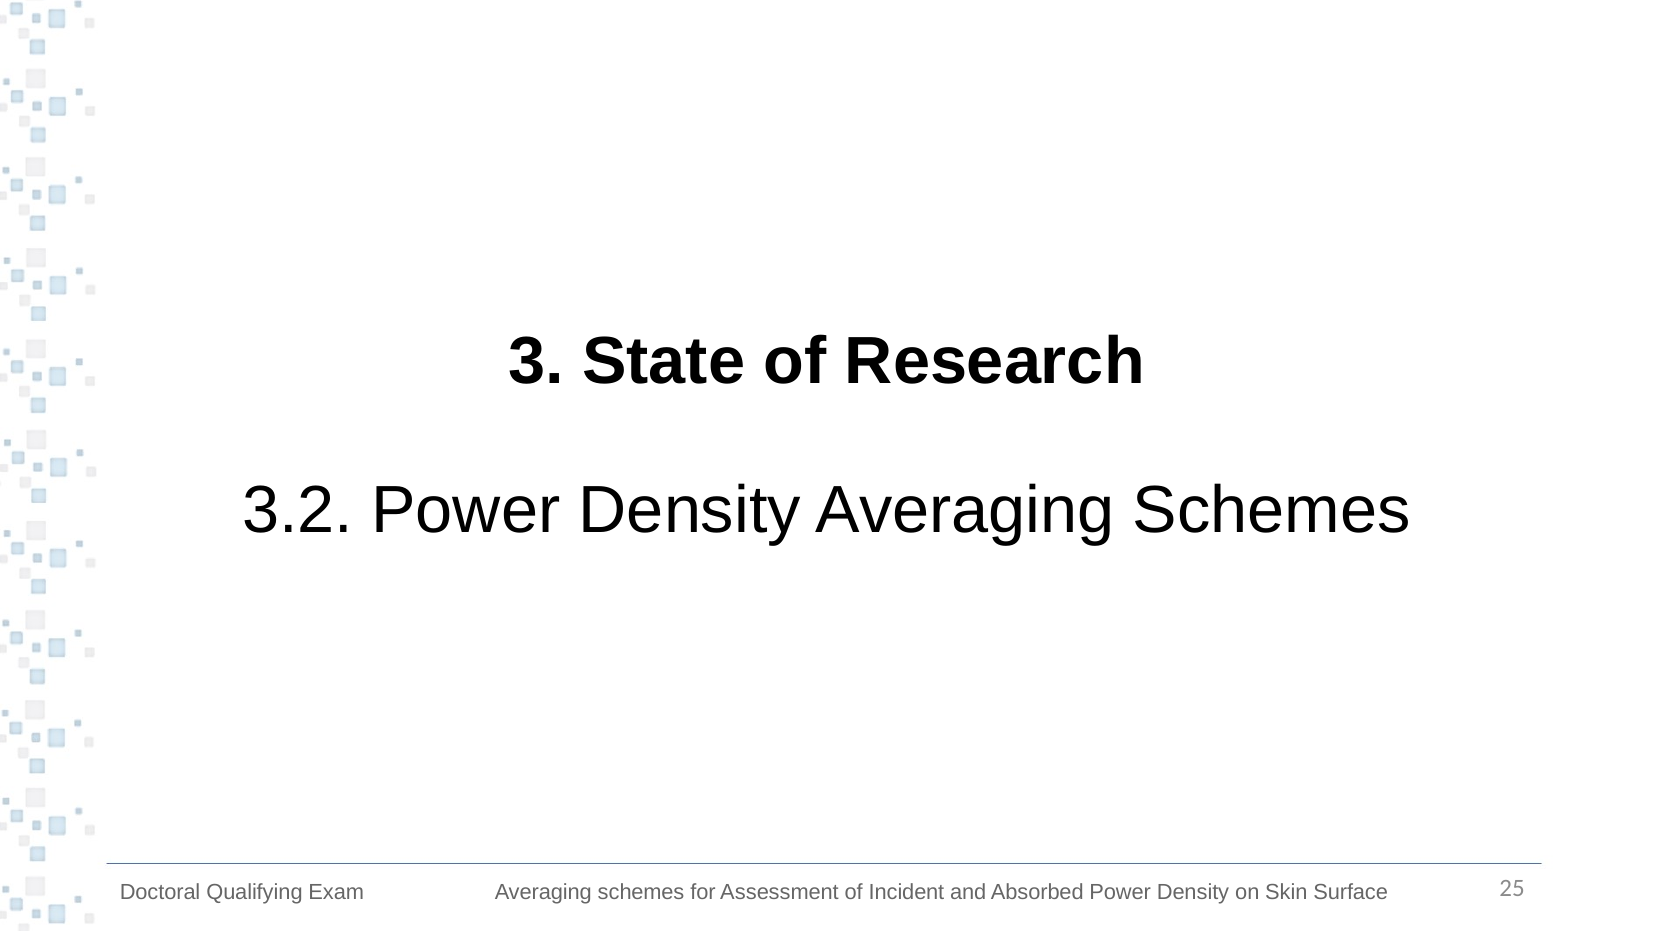

3. State of Research
3.2. Power Density Averaging Schemes
25
Doctoral Qualifying Exam		Averaging schemes for Assessment of Incident and Absorbed Power Density on Skin Surface